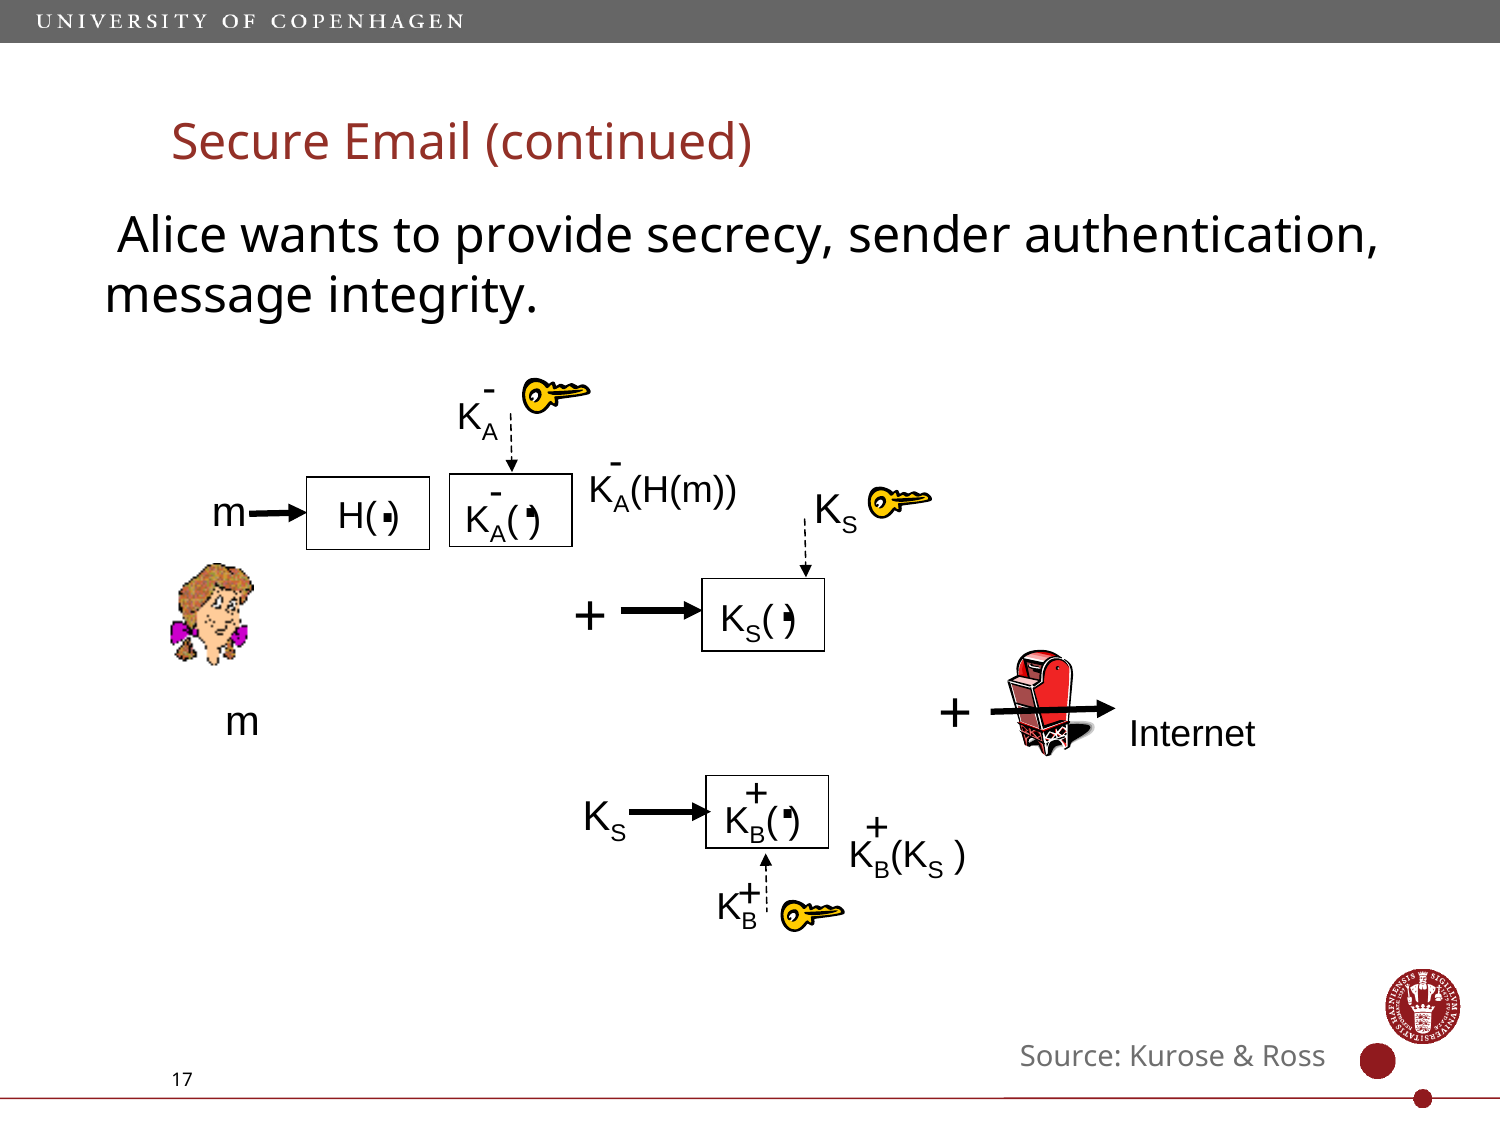

Secure Email (continued)
 Alice wants to provide secrecy, sender authentication, message integrity.
-
KA
.
-
KA( )
-
KA(H(m))
.
H( )
KS
m
.
KS( )
+
+
m
Internet
.
+
KB( )
KS
+
KB(KS )
+
KB
Source: Kurose & Ross